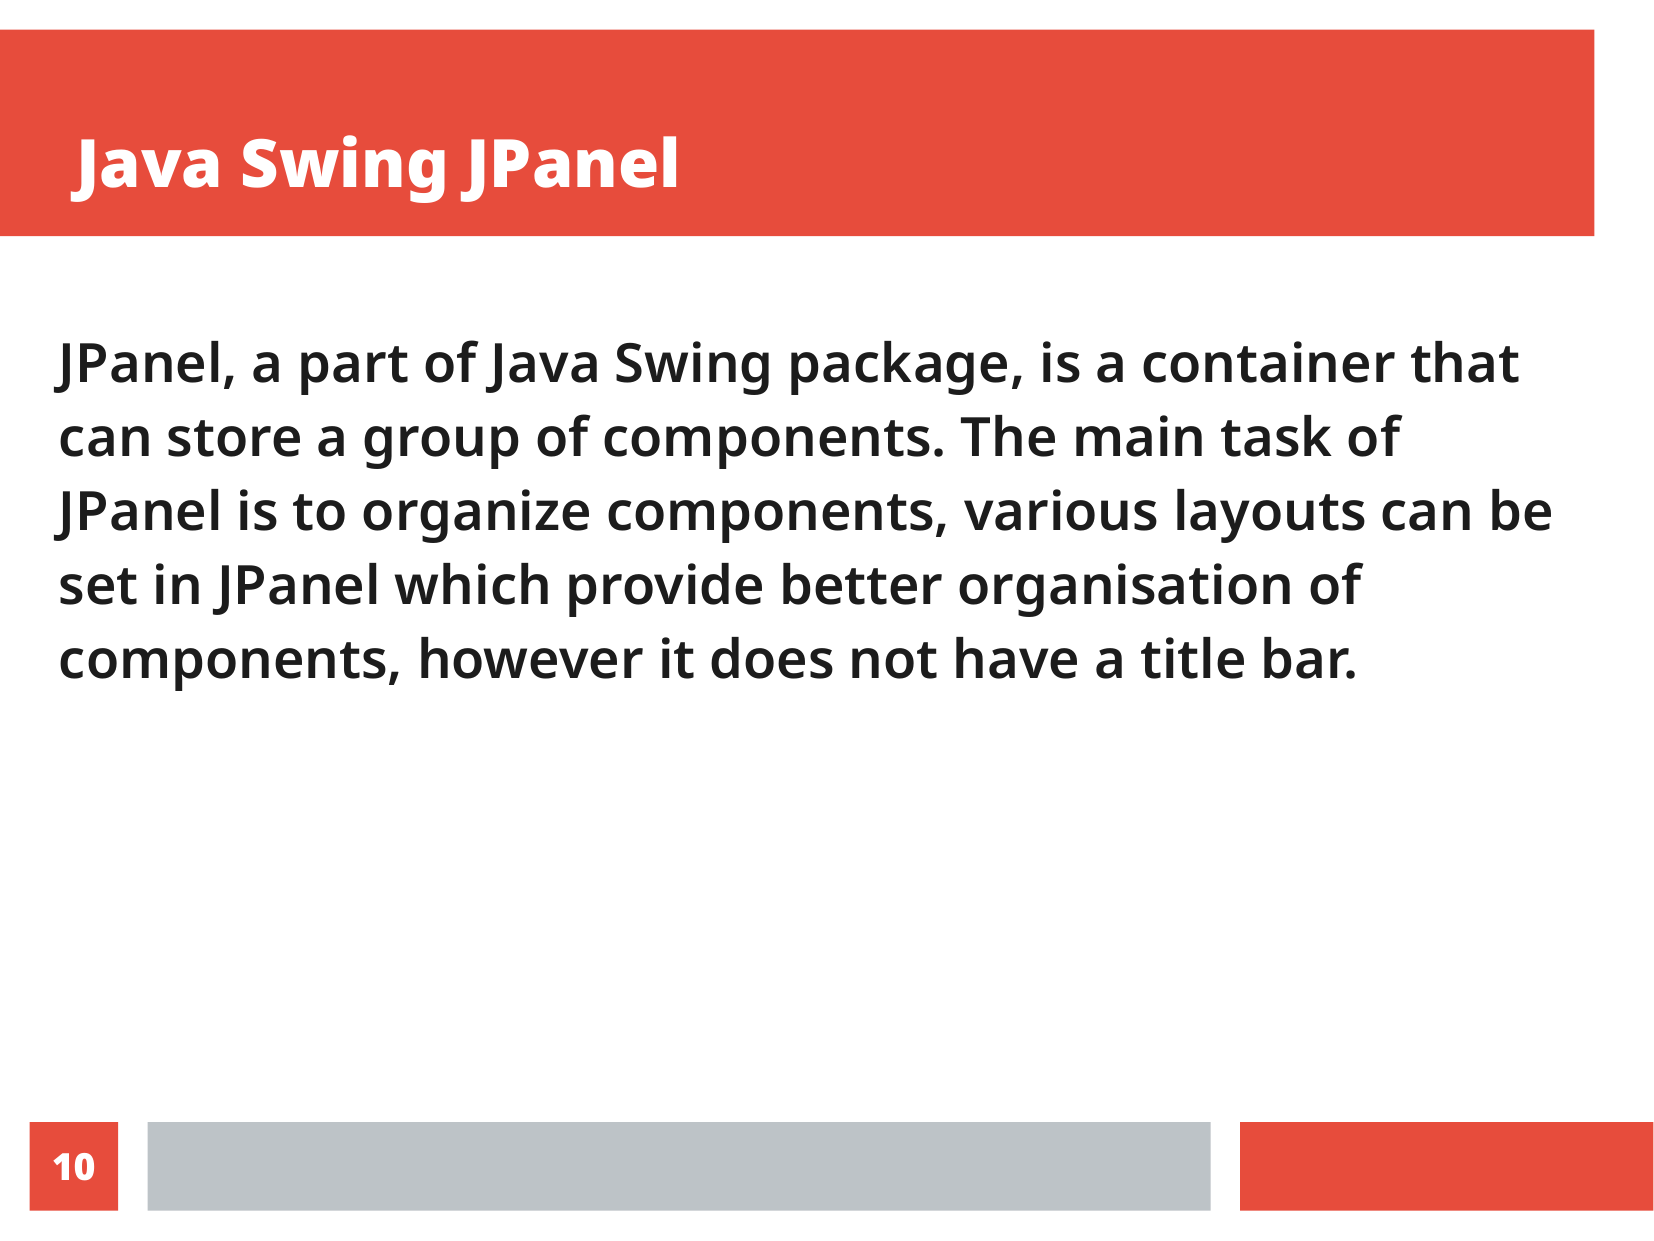

# Java Swing JPanel
JPanel, a part of Java Swing package, is a container that can store a group of components. The main task of JPanel is to organize components, various layouts can be set in JPanel which provide better organisation of components, however it does not have a title bar.
10